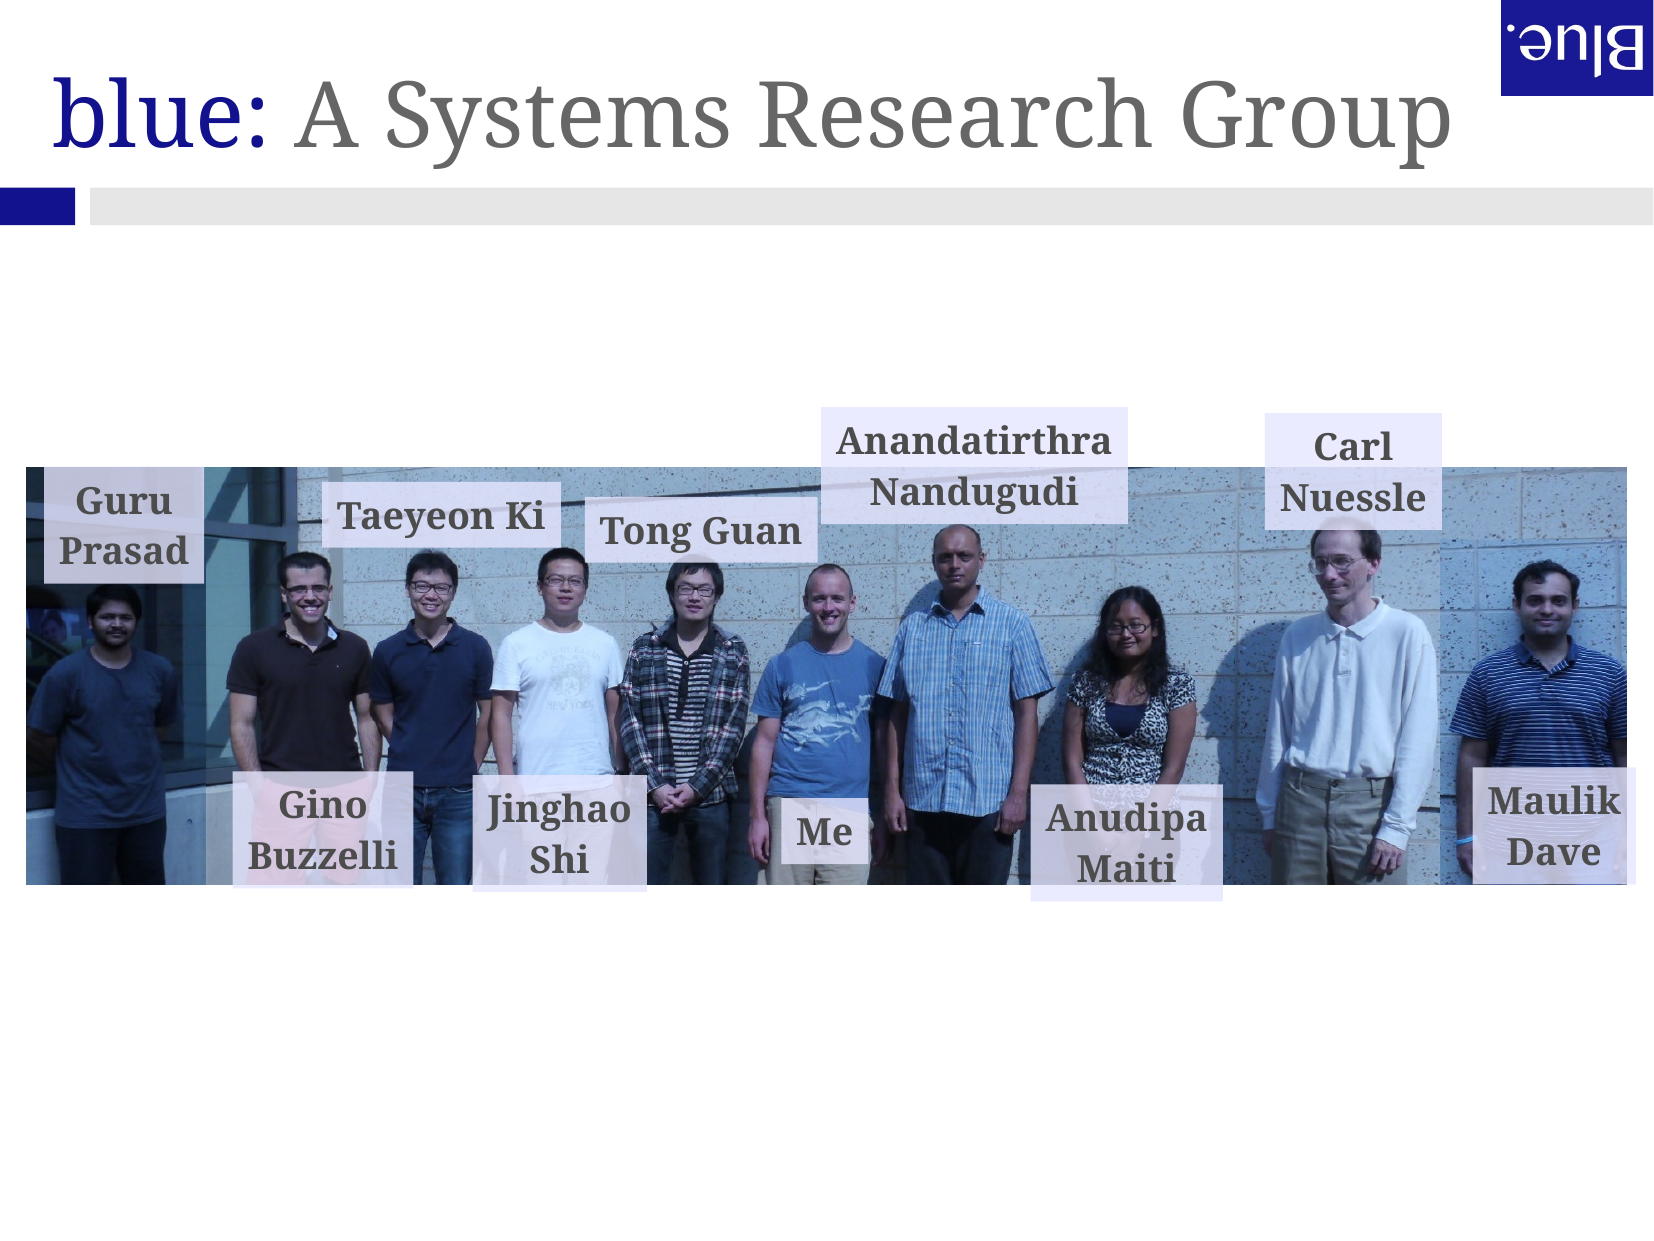

# blue: A Systems Research Group
Anandatirthra
Nandugudi
Carl
Nuessle
Guru
Prasad
Taeyeon Ki
Tong Guan
Maulik
Dave
Gino
Buzzelli
Jinghao
Shi
Anudipa
Maiti
Me